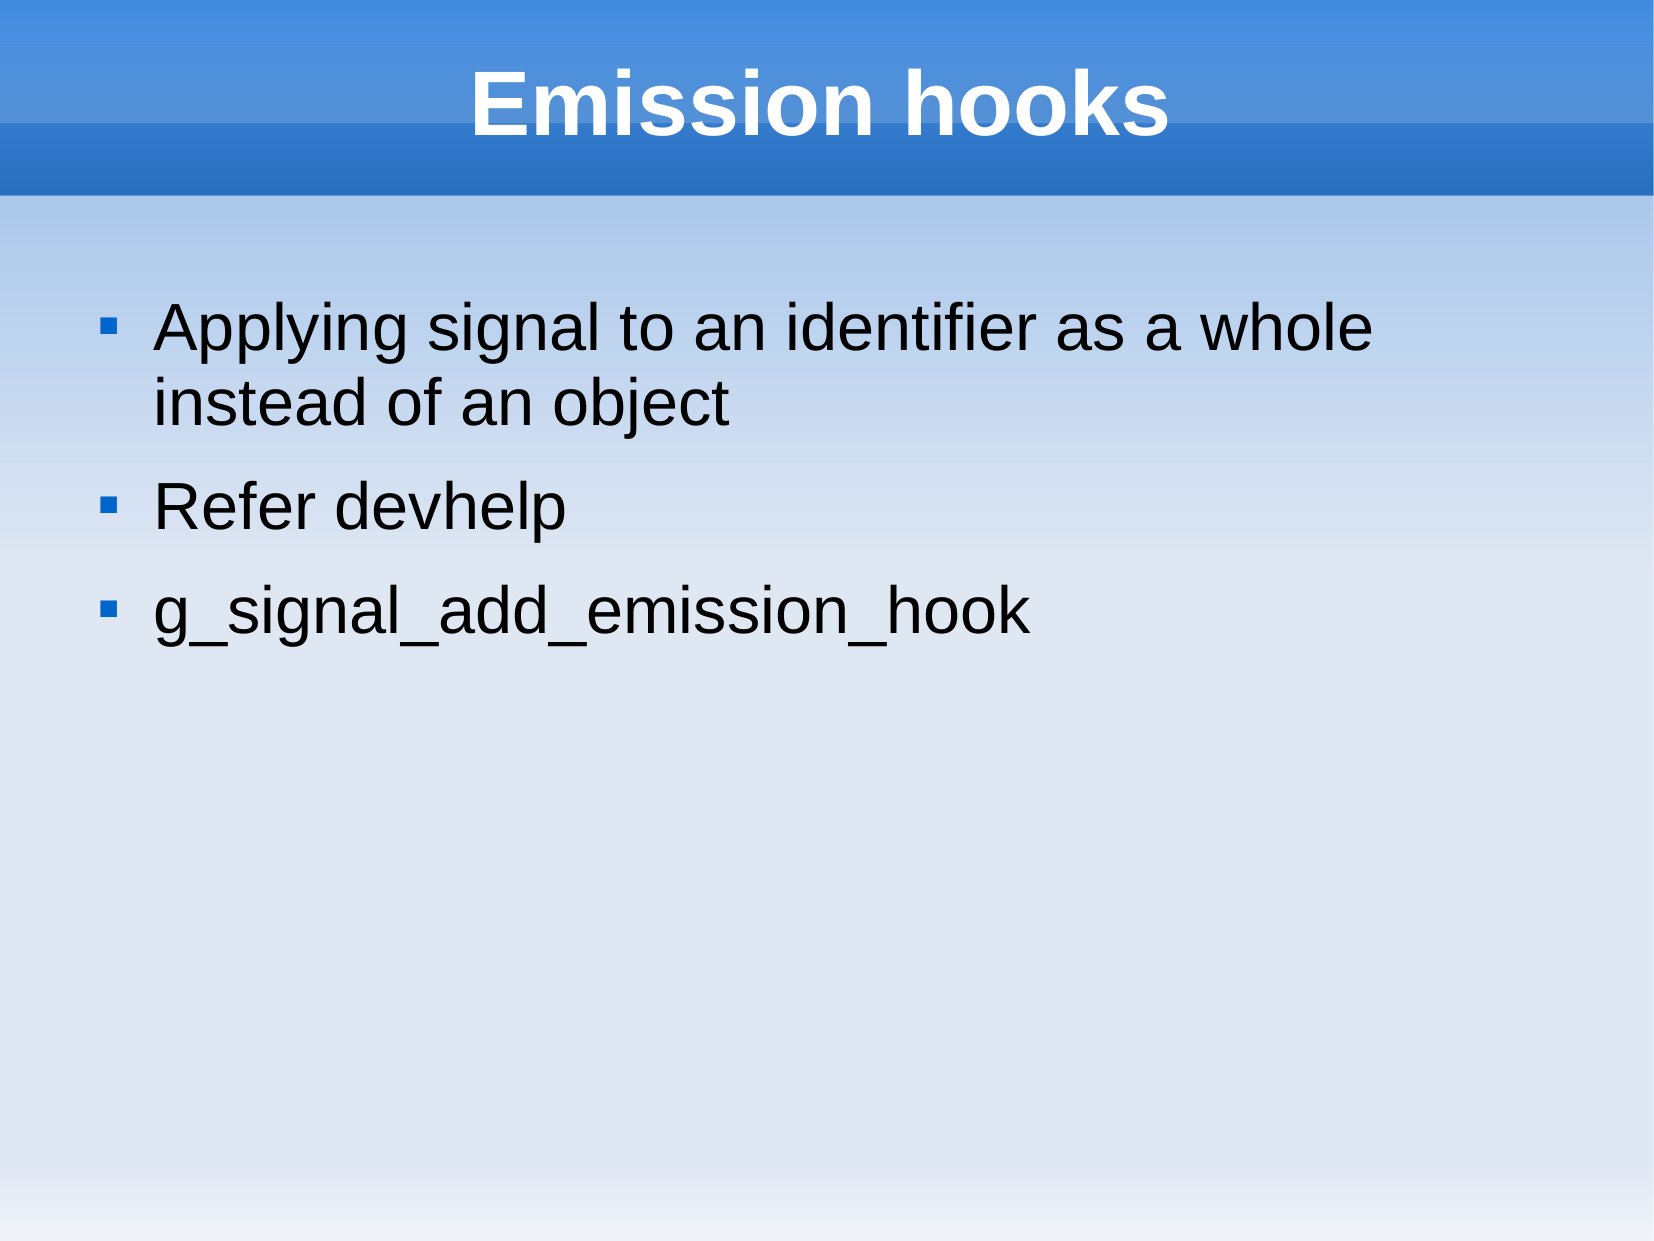

# Emission hooks
Applying signal to an identifier as a whole instead of an object
Refer devhelp
g_signal_add_emission_hook